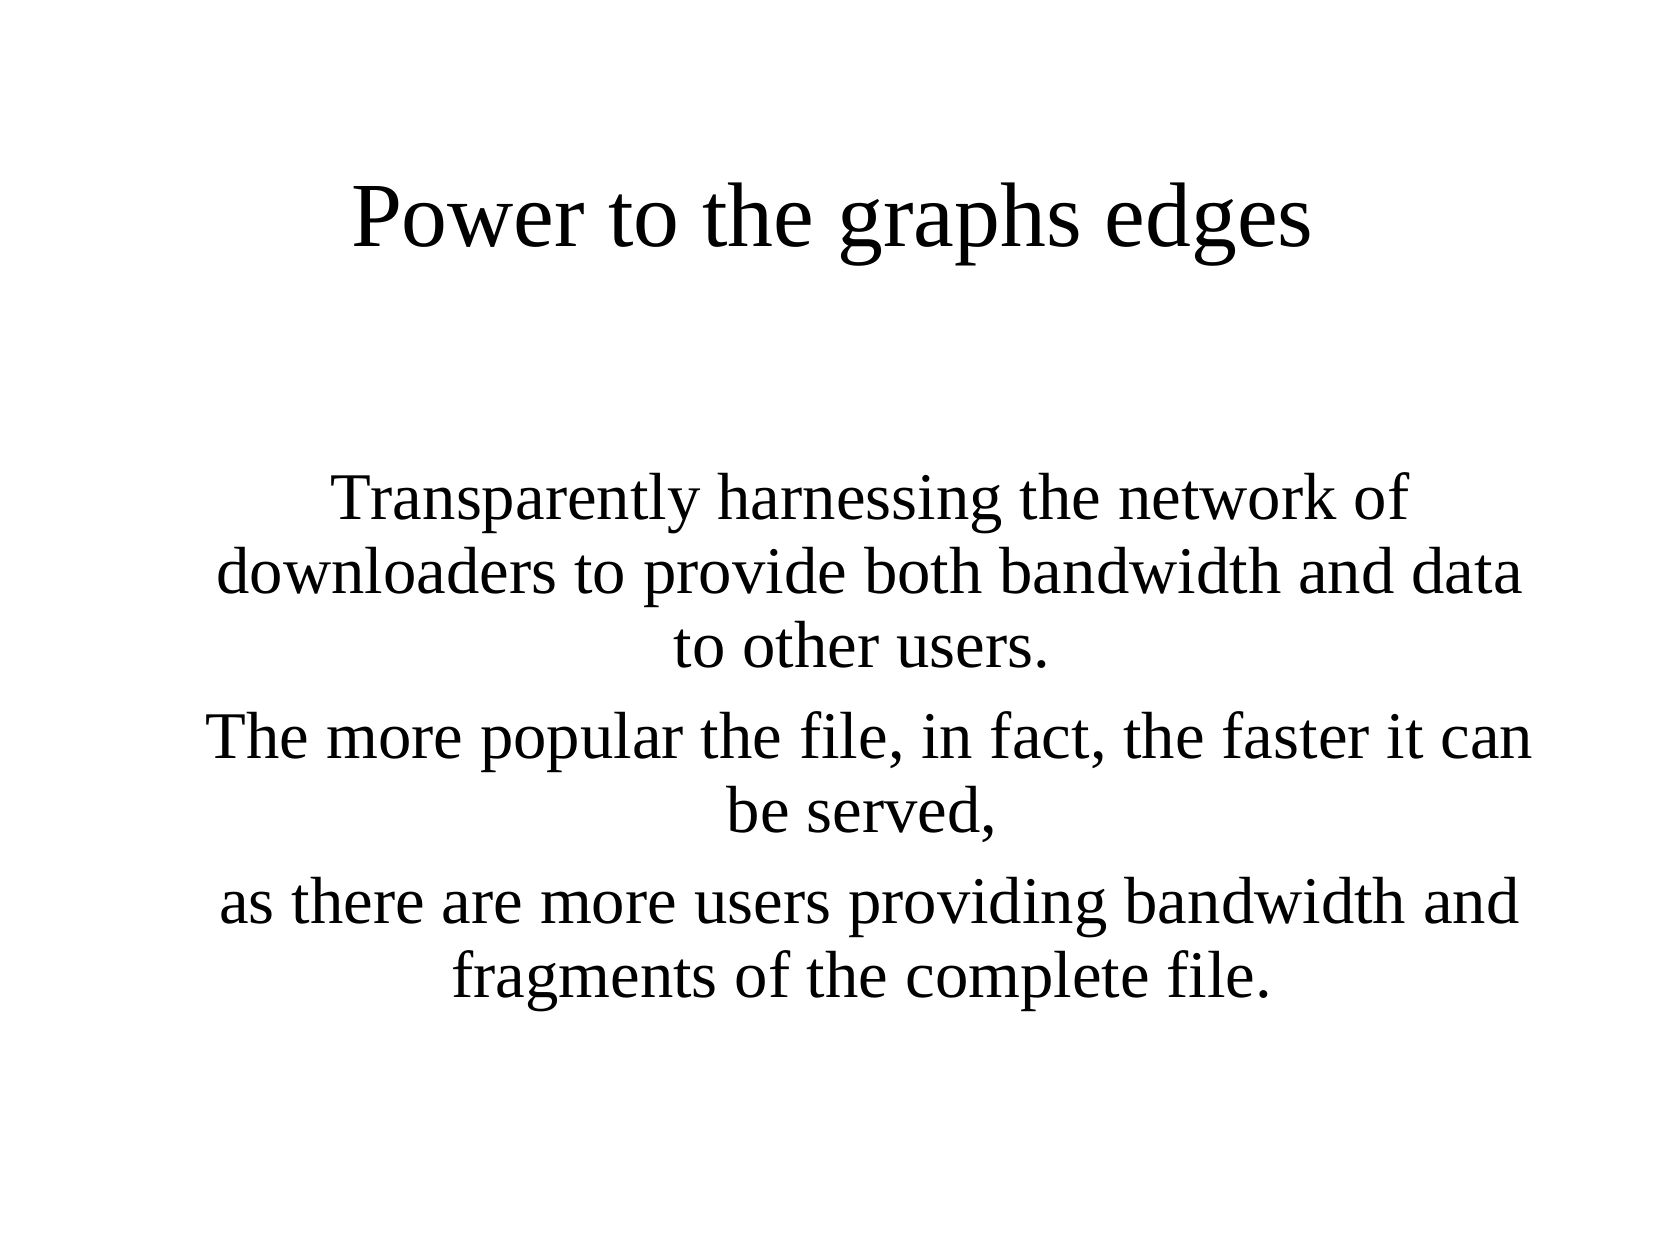

# Power to the graphs edges
Transparently harnessing the network of downloaders to provide both bandwidth and data to other users.
The more popular the file, in fact, the faster it can be served,
as there are more users providing bandwidth and fragments of the complete file.